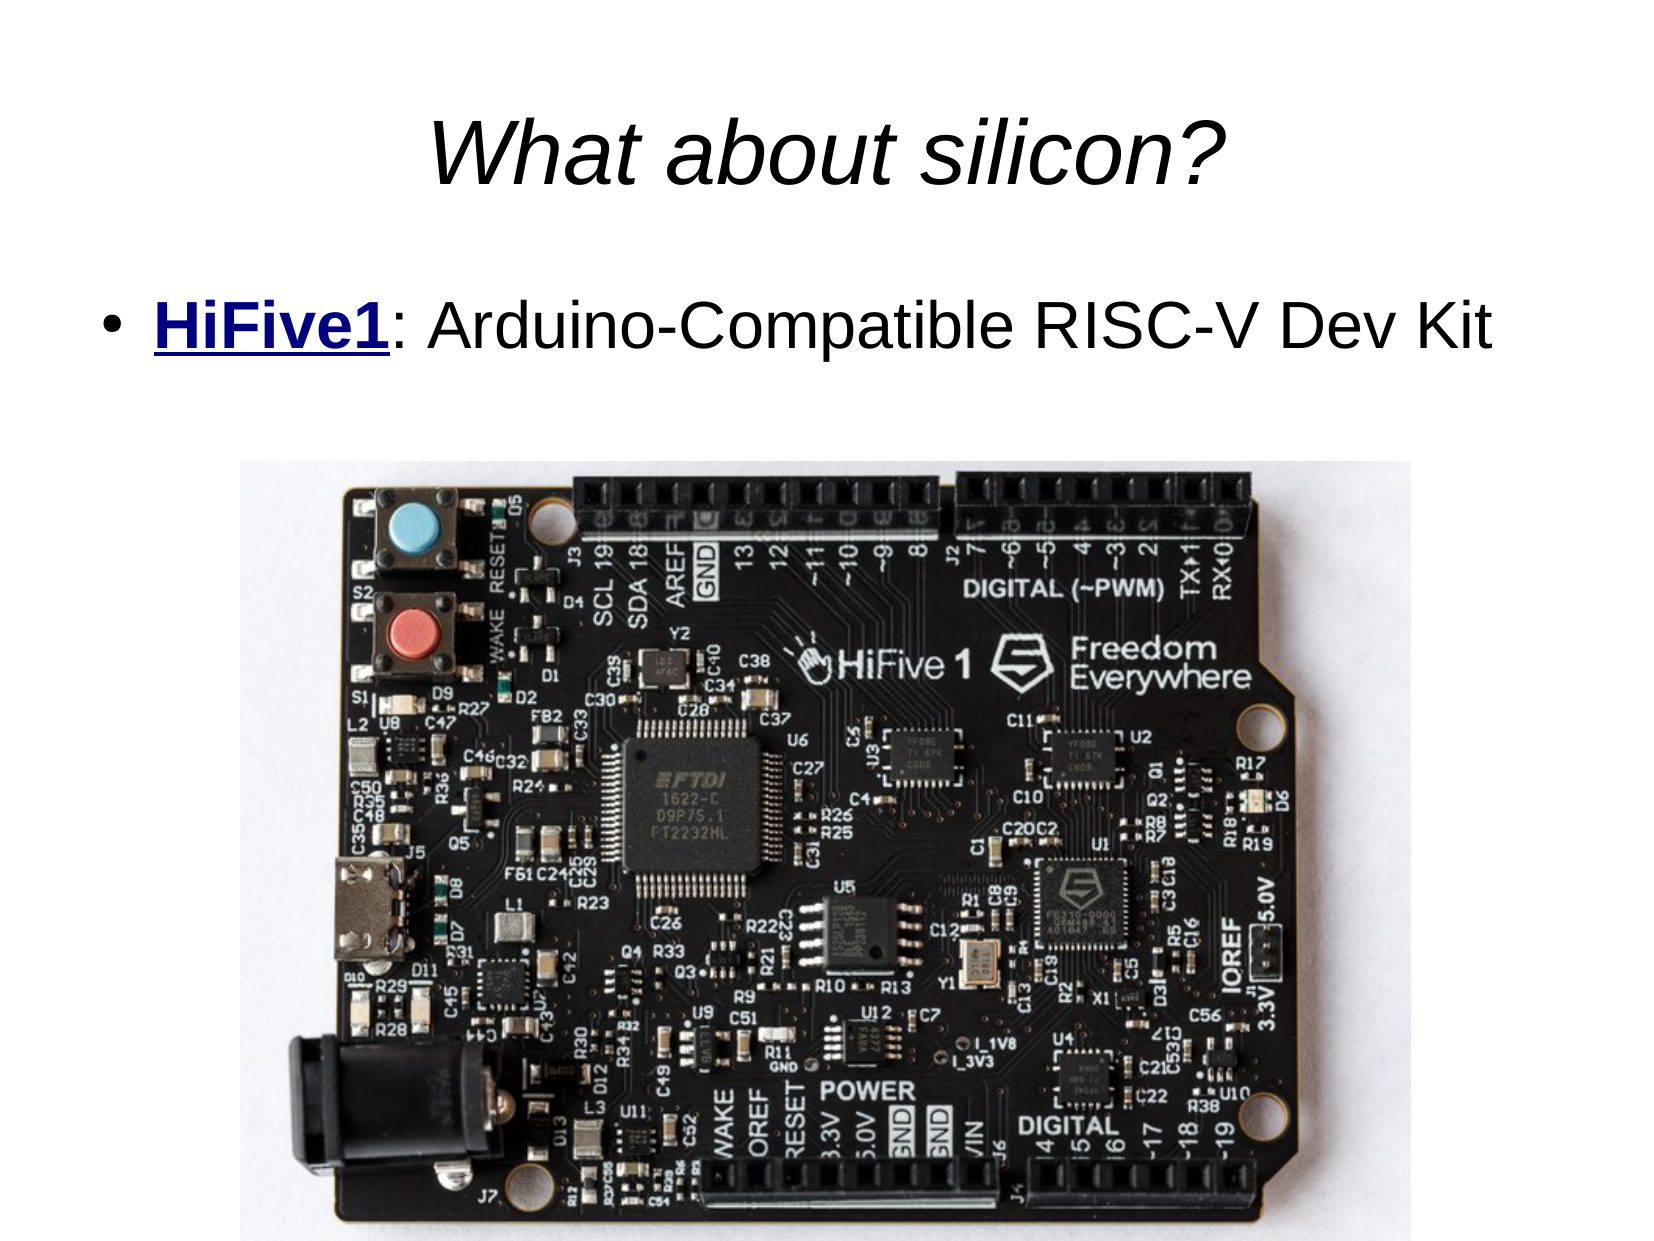

# What about silicon?
HiFive1: Arduino-Compatible RISC-V Dev Kit